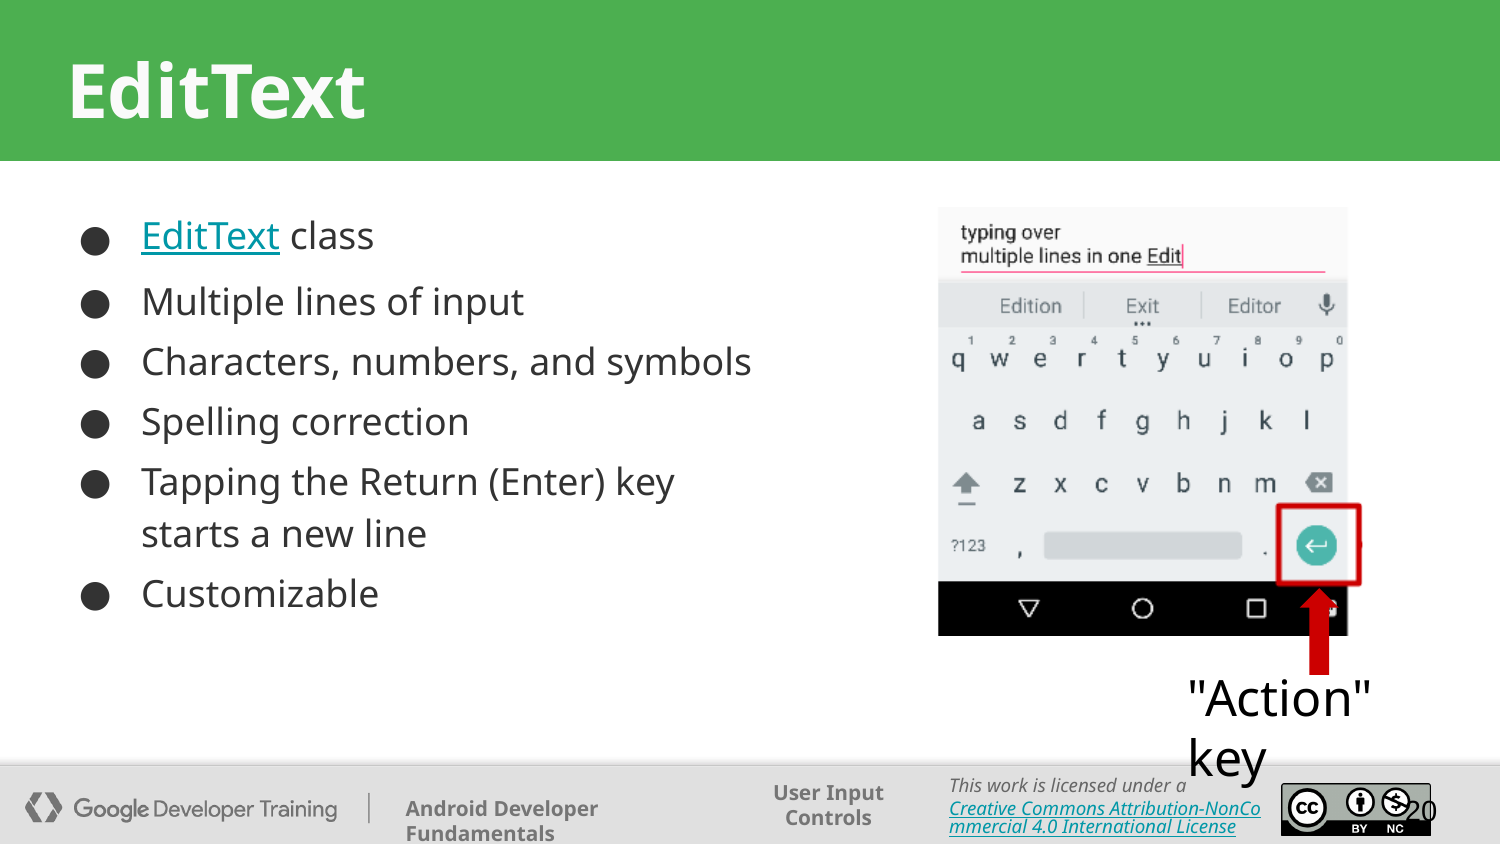

# EditText
EditText class
Multiple lines of input
Characters, numbers, and symbols
Spelling correction
Tapping the Return (Enter) key
starts a new line
Customizable
"Action" key